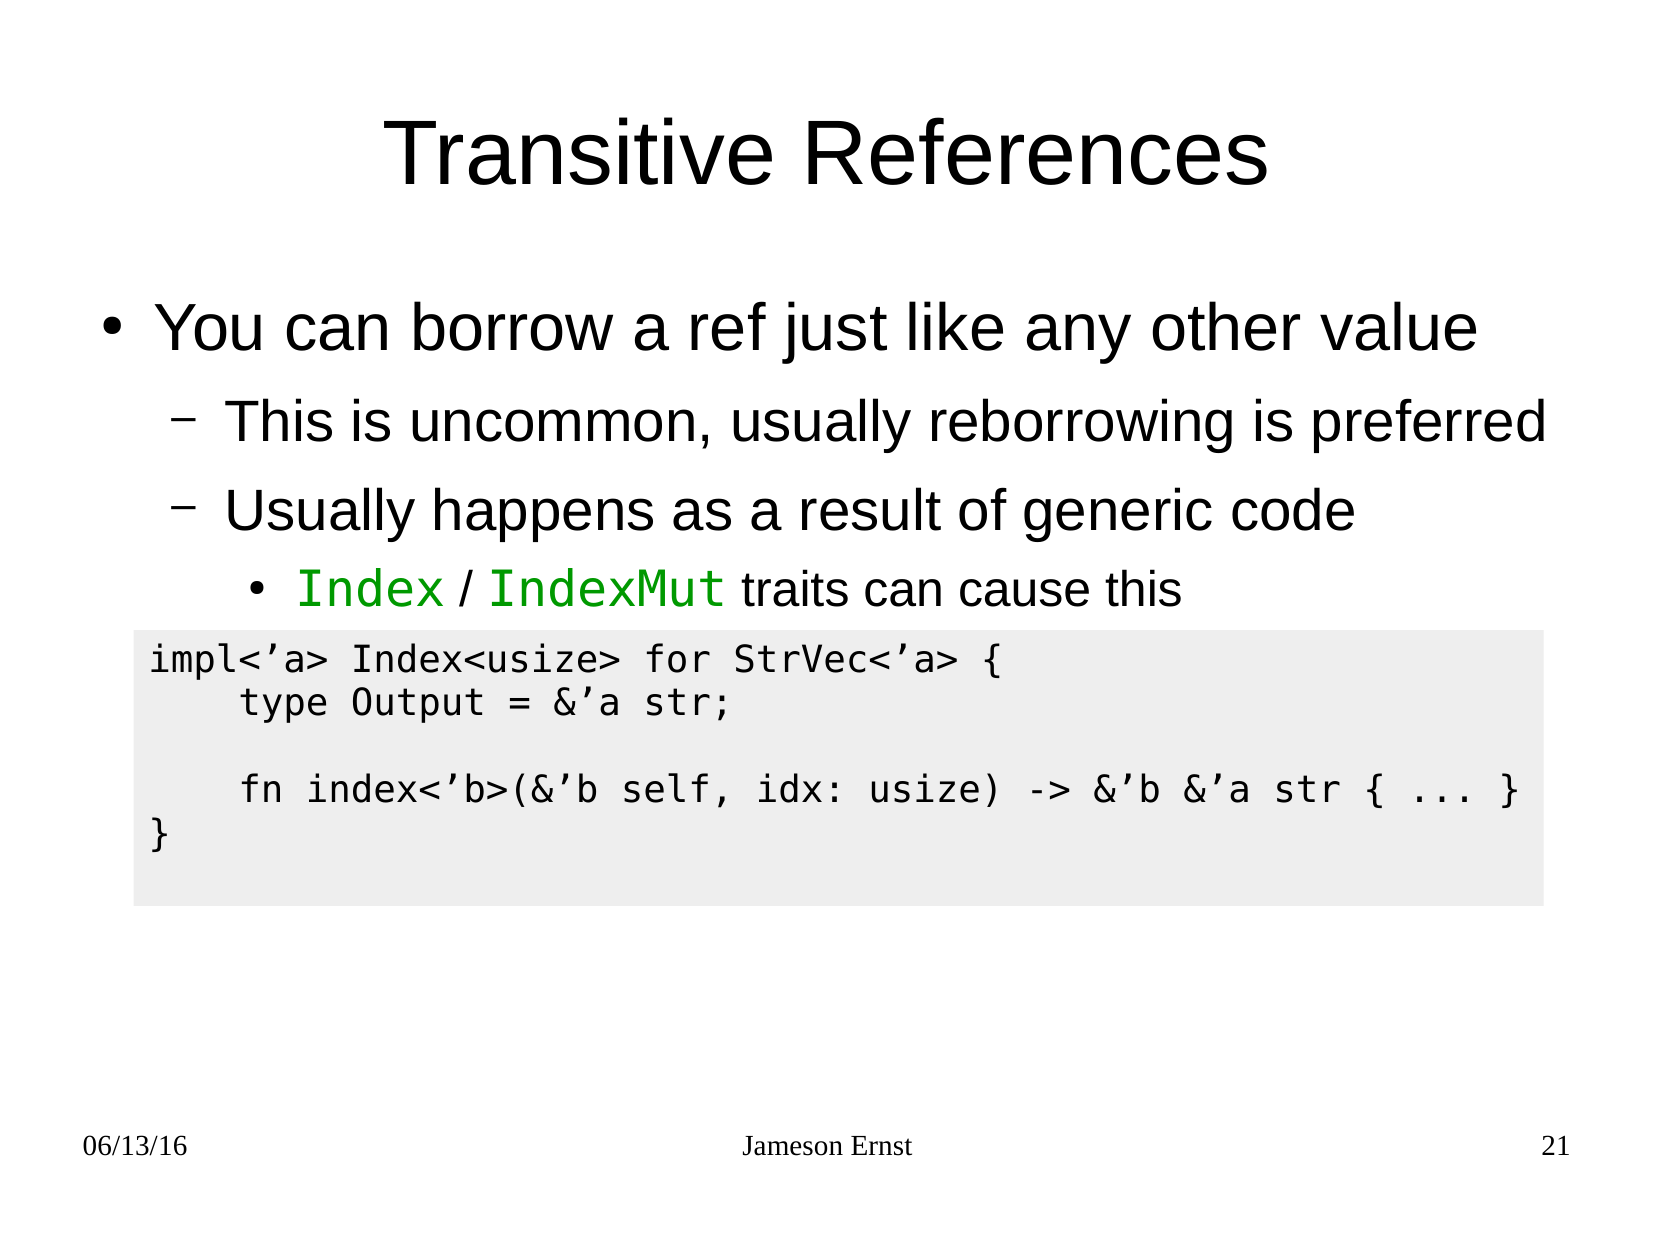

# Transitive References
You can borrow a ref just like any other value
This is uncommon, usually reborrowing is preferred
Usually happens as a result of generic code
Index / IndexMut traits can cause this
impl<’a> Index<usize> for StrVec<’a> {
 type Output = &’a str;
 fn index<’b>(&’b self, idx: usize) -> &’b &’a str { ... }
}
06/13/16
Jameson Ernst
21